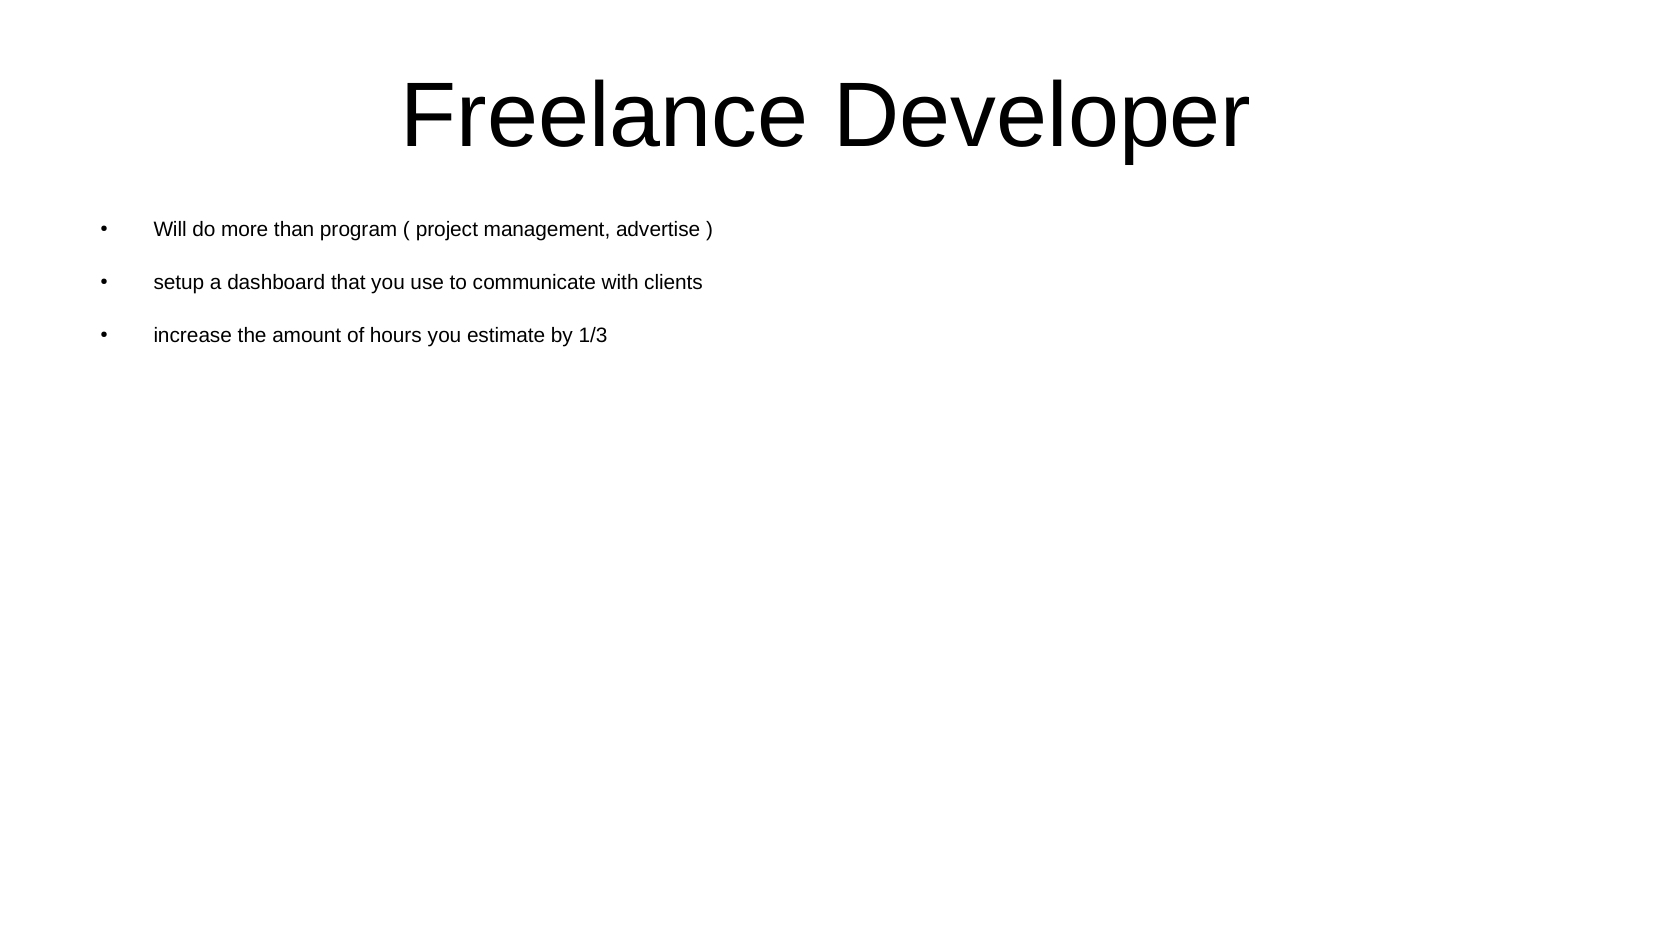

# Freelance Developer
Will do more than program ( project management, advertise )
setup a dashboard that you use to communicate with clients
increase the amount of hours you estimate by 1/3